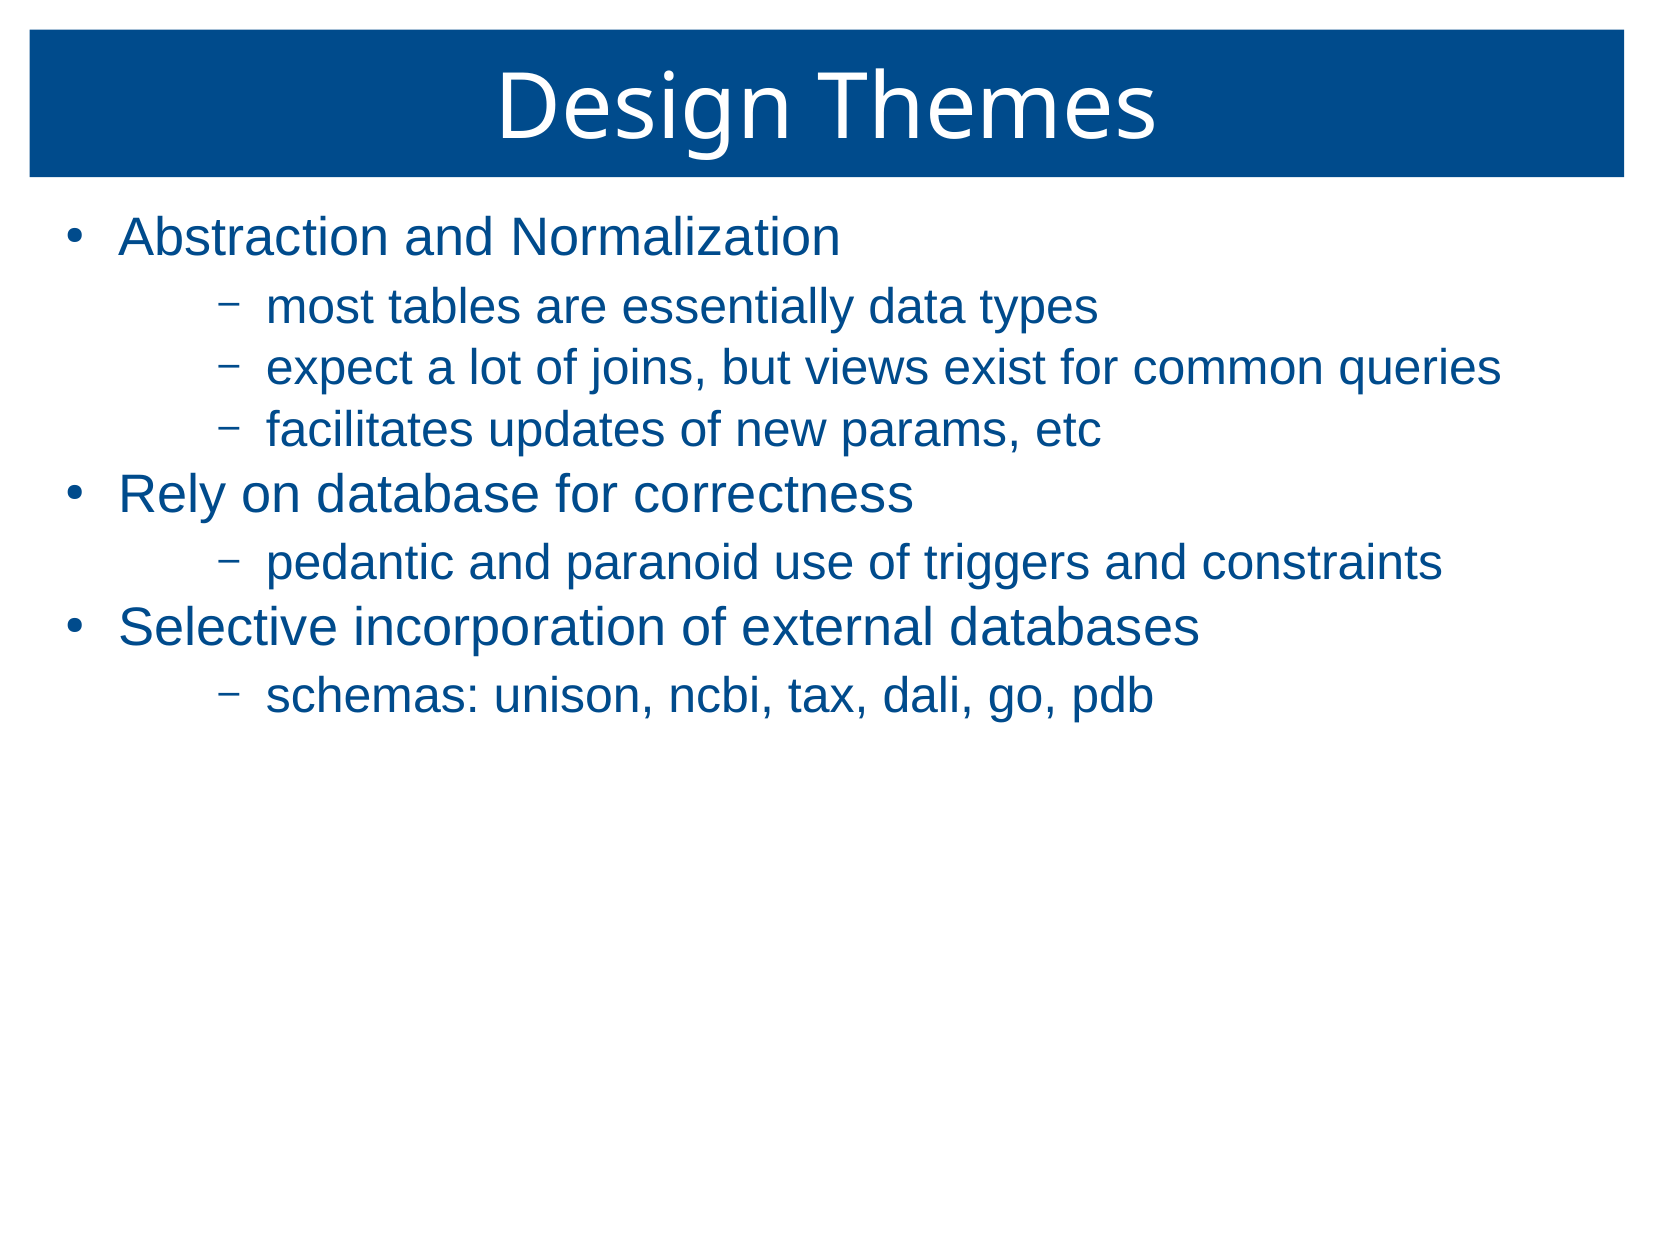

# Design Themes
Abstraction and Normalization
most tables are essentially data types
expect a lot of joins, but views exist for common queries
facilitates updates of new params, etc
Rely on database for correctness
pedantic and paranoid use of triggers and constraints
Selective incorporation of external databases
schemas: unison, ncbi, tax, dali, go, pdb